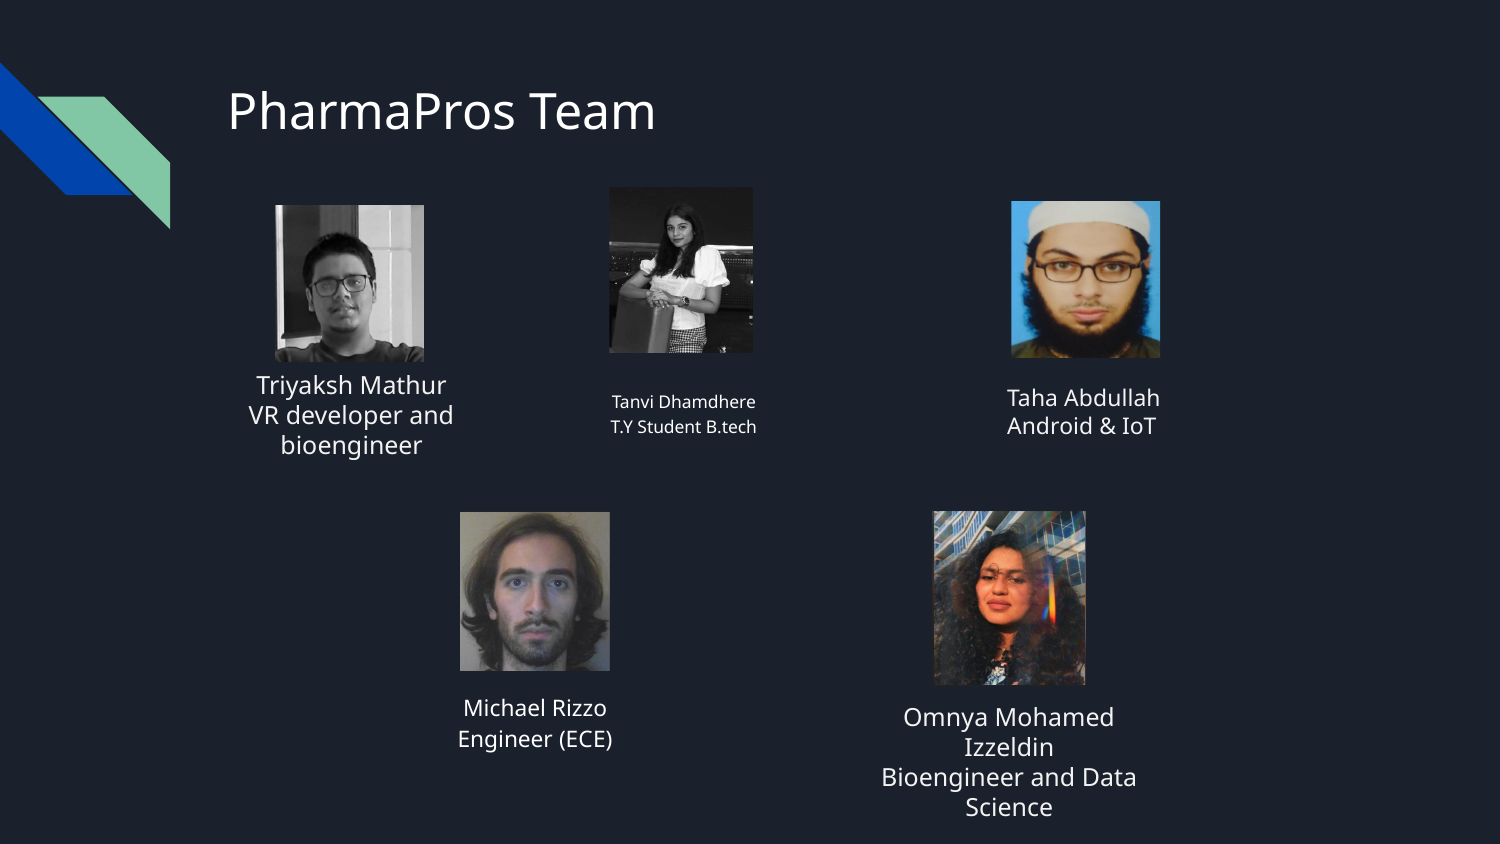

# PharmaPros Team
Triyaksh Mathur
VR developer and bioengineer
Taha Abdullah
Android & IoT
Tanvi Dhamdhere
T.Y Student B.tech
Michael Rizzo
Engineer (ECE)
Omnya Mohamed Izzeldin
Bioengineer and Data Science